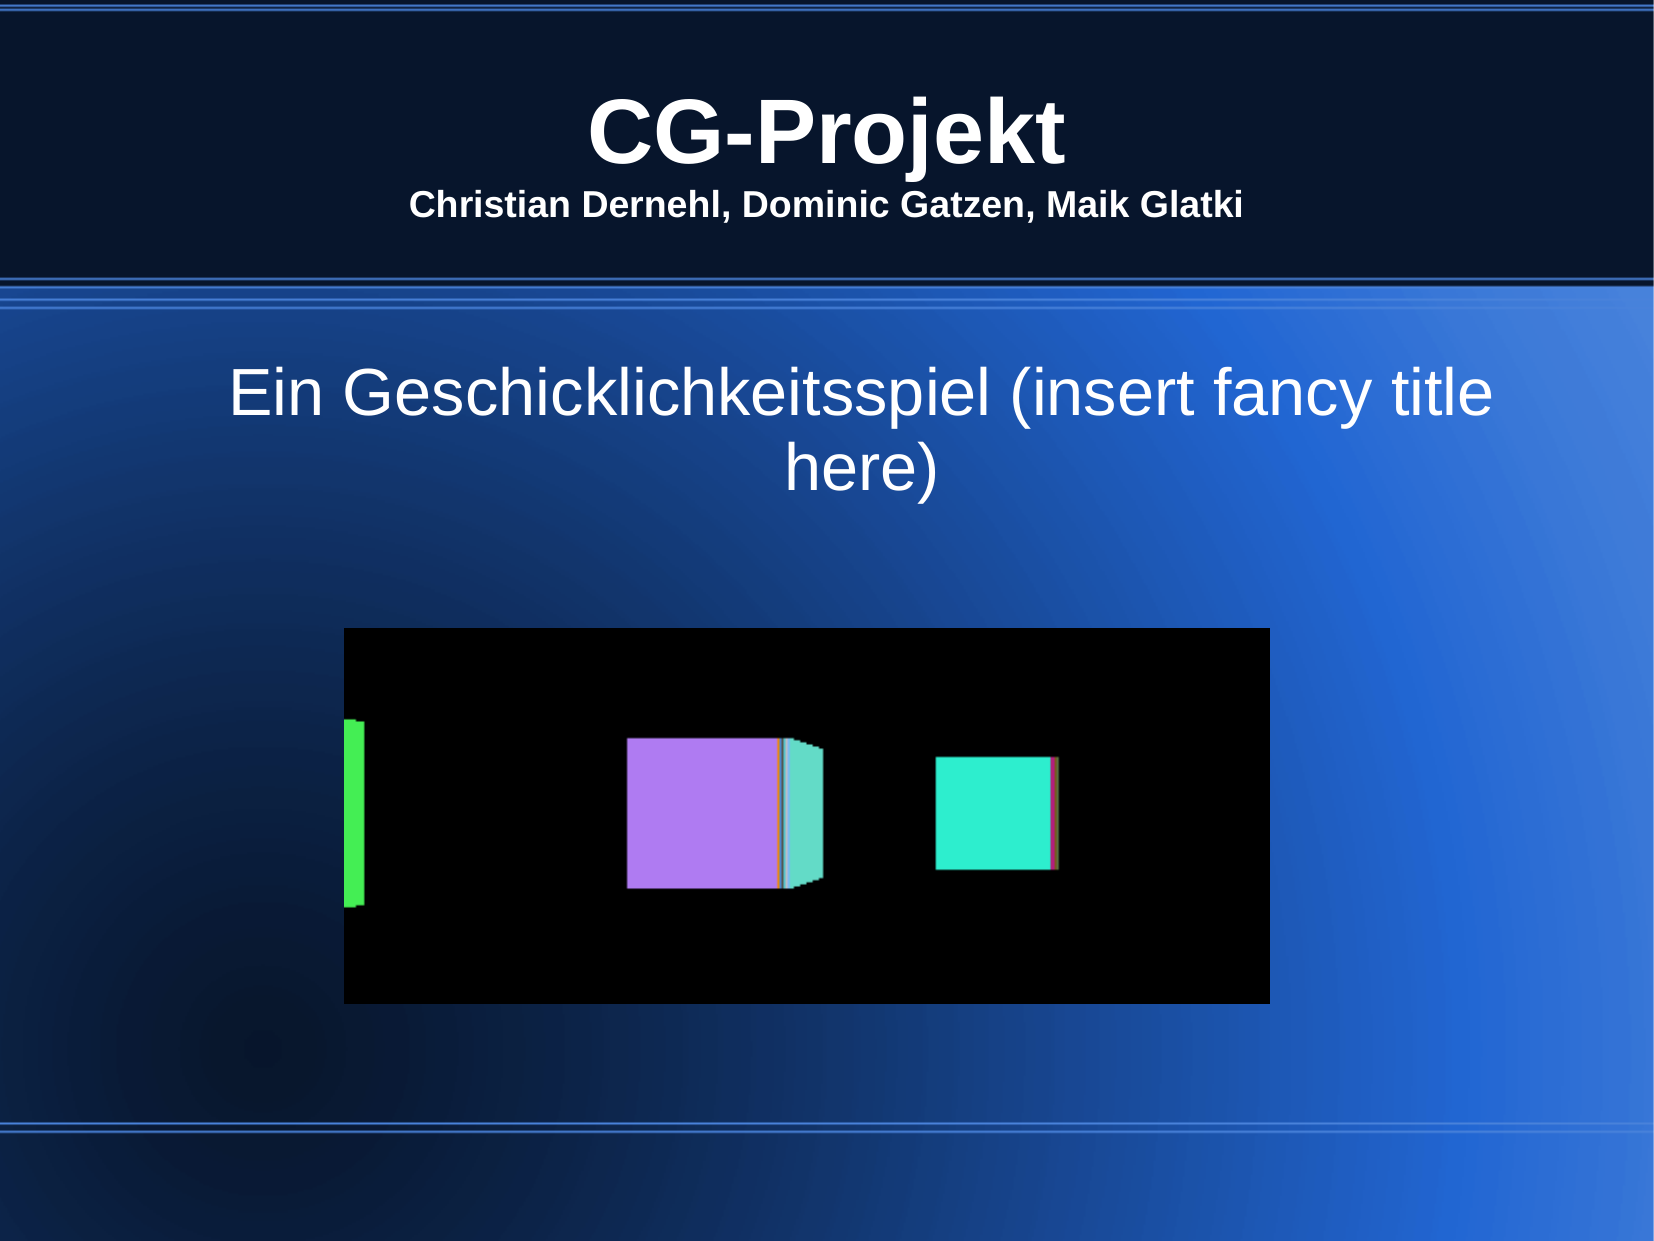

# CG-Projekt Christian Dernehl, Dominic Gatzen, Maik Glatki
Ein Geschicklichkeitsspiel (insert fancy title here)